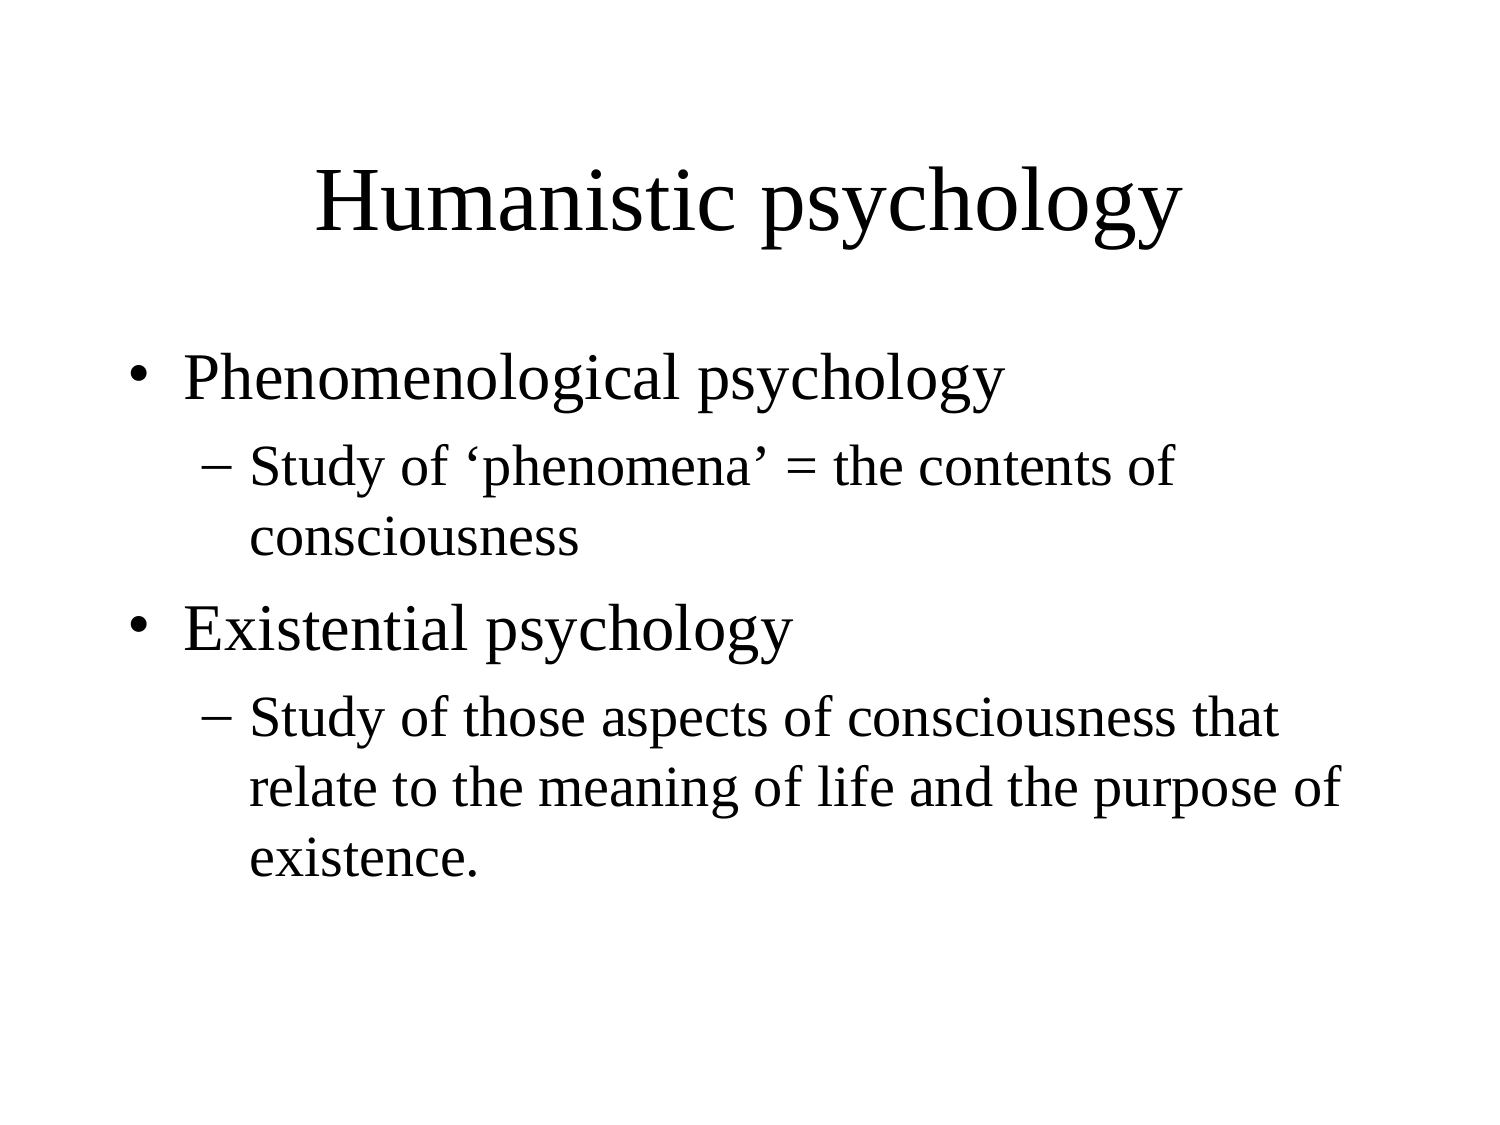

# Humanistic psychology
Phenomenological psychology
Study of ‘phenomena’ = the contents of consciousness
Existential psychology
Study of those aspects of consciousness that relate to the meaning of life and the purpose of existence.